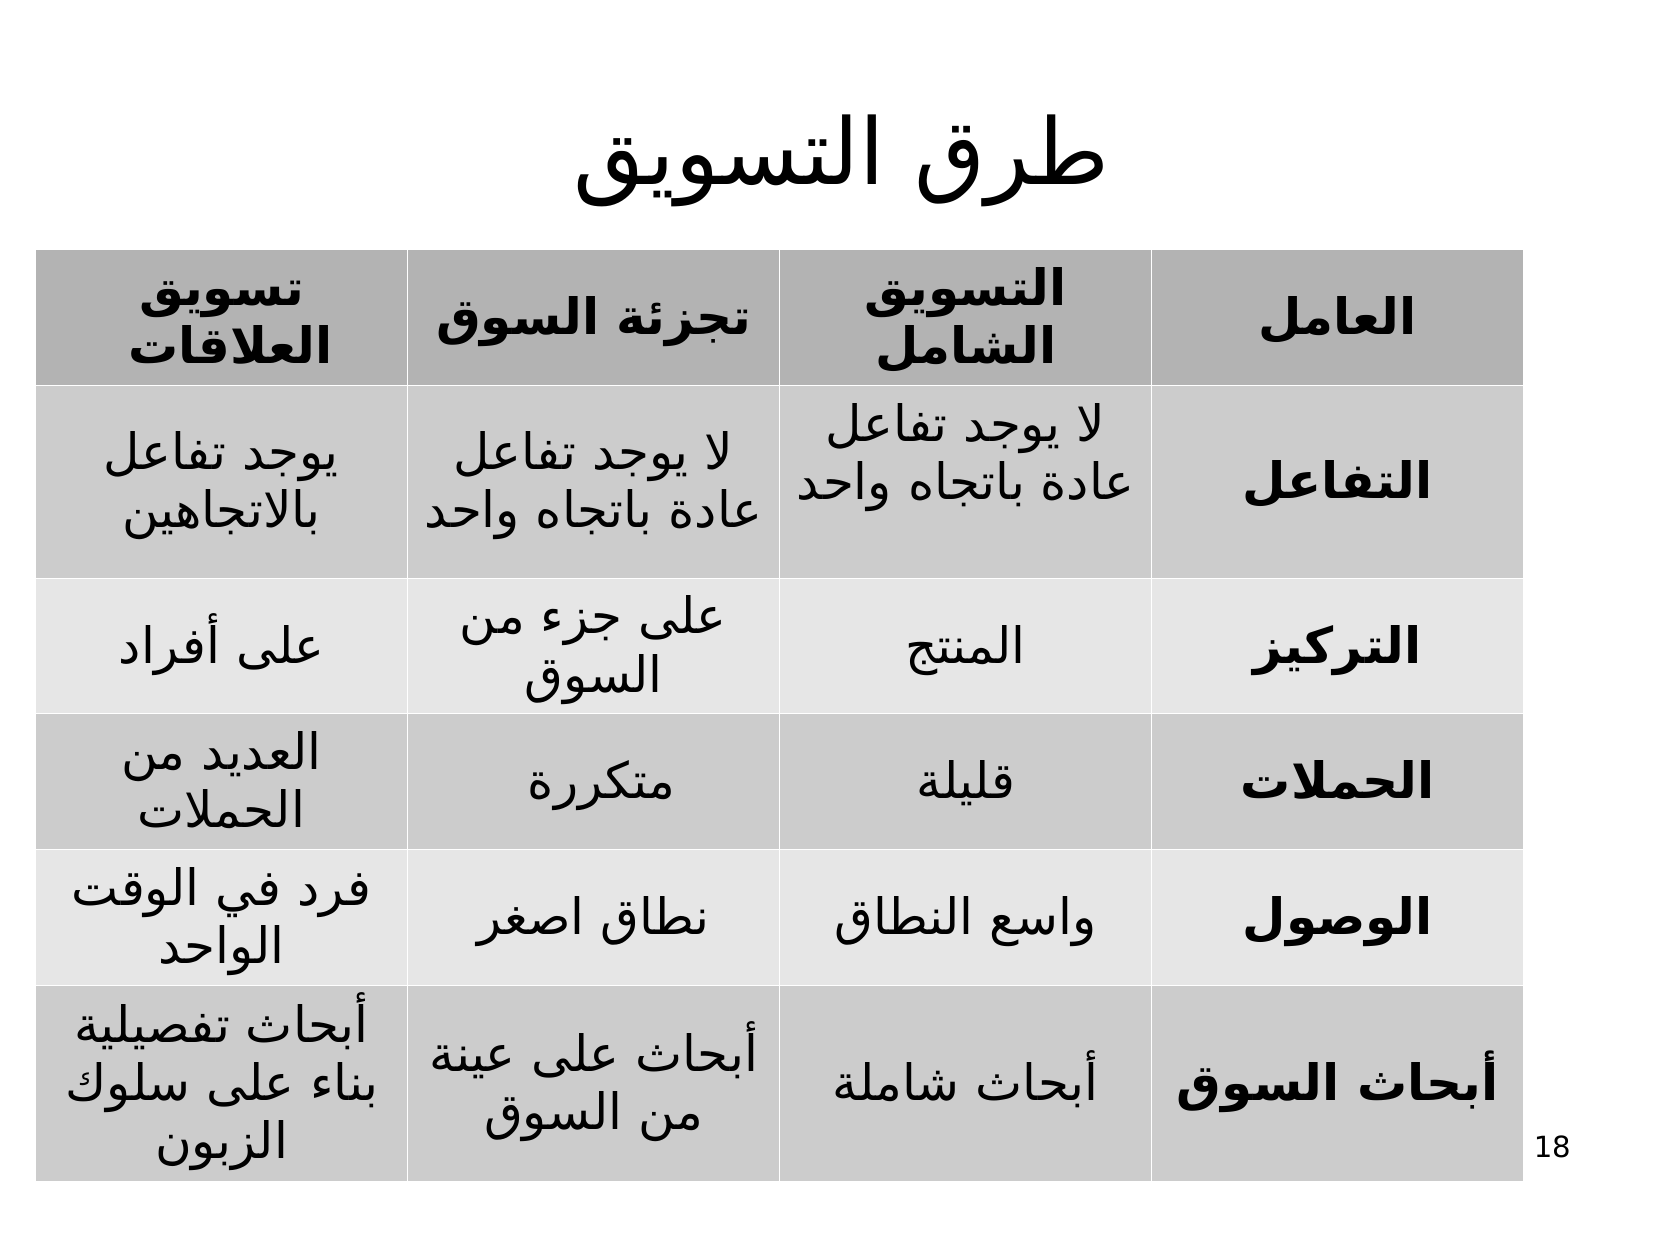

# طرق التسويق
| العامل | التسويق الشامل | تجزئة السوق | تسويق العلاقات |
| --- | --- | --- | --- |
| التفاعل | لا يوجد تفاعل عادة باتجاه واحد | لا يوجد تفاعل عادة باتجاه واحد | يوجد تفاعل بالاتجاهين |
| التركيز | المنتج | على جزء من السوق | على أفراد |
| الحملات | قليلة | متكررة | العديد من الحملات |
| الوصول | واسع النطاق | نطاق اصغر | فرد في الوقت الواحد |
| أبحاث السوق | أبحاث شاملة | أبحاث على عينة من السوق | أبحاث تفصيلية بناء على سلوك الزبون |
18